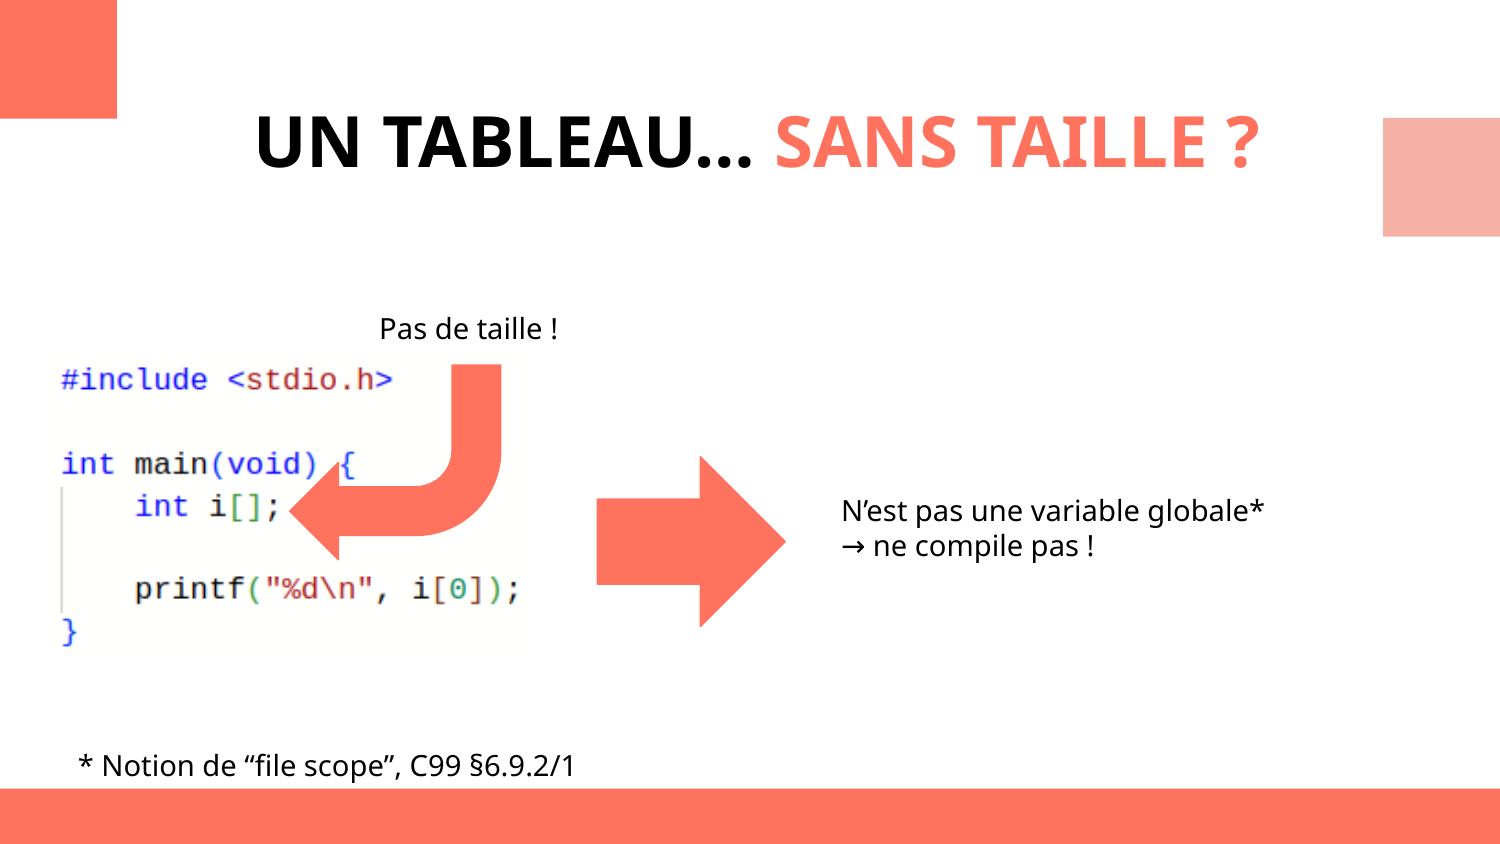

# UN TABLEAU… SANS TAILLE ?
Pas de taille !
N’est pas une variable globale*
→ ne compile pas !
* Notion de “file scope”, C99 §6.9.2/1